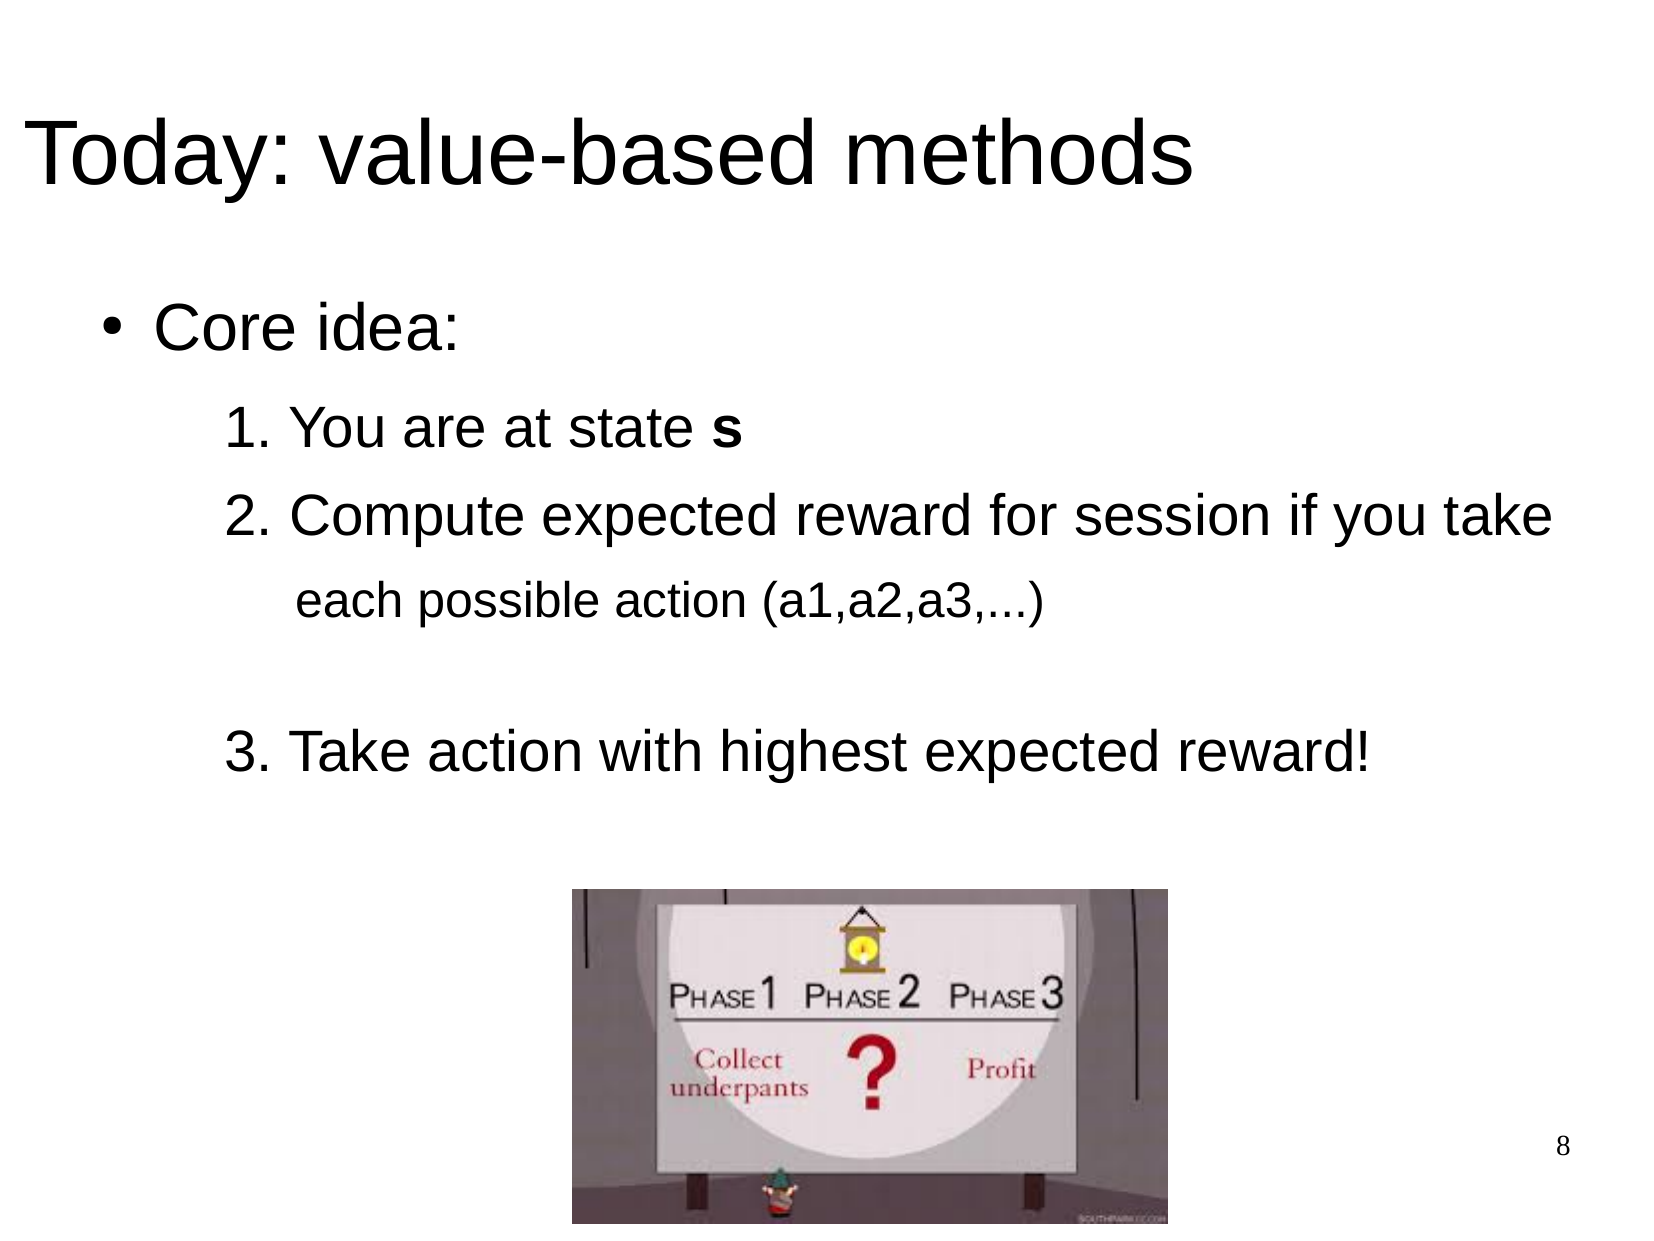

# Today: value-based methods
Core idea:
1. You are at state s
2. Compute expected reward for session if you take
each possible action (a1,a2,a3,...)
3. Take action with highest expected reward!
8